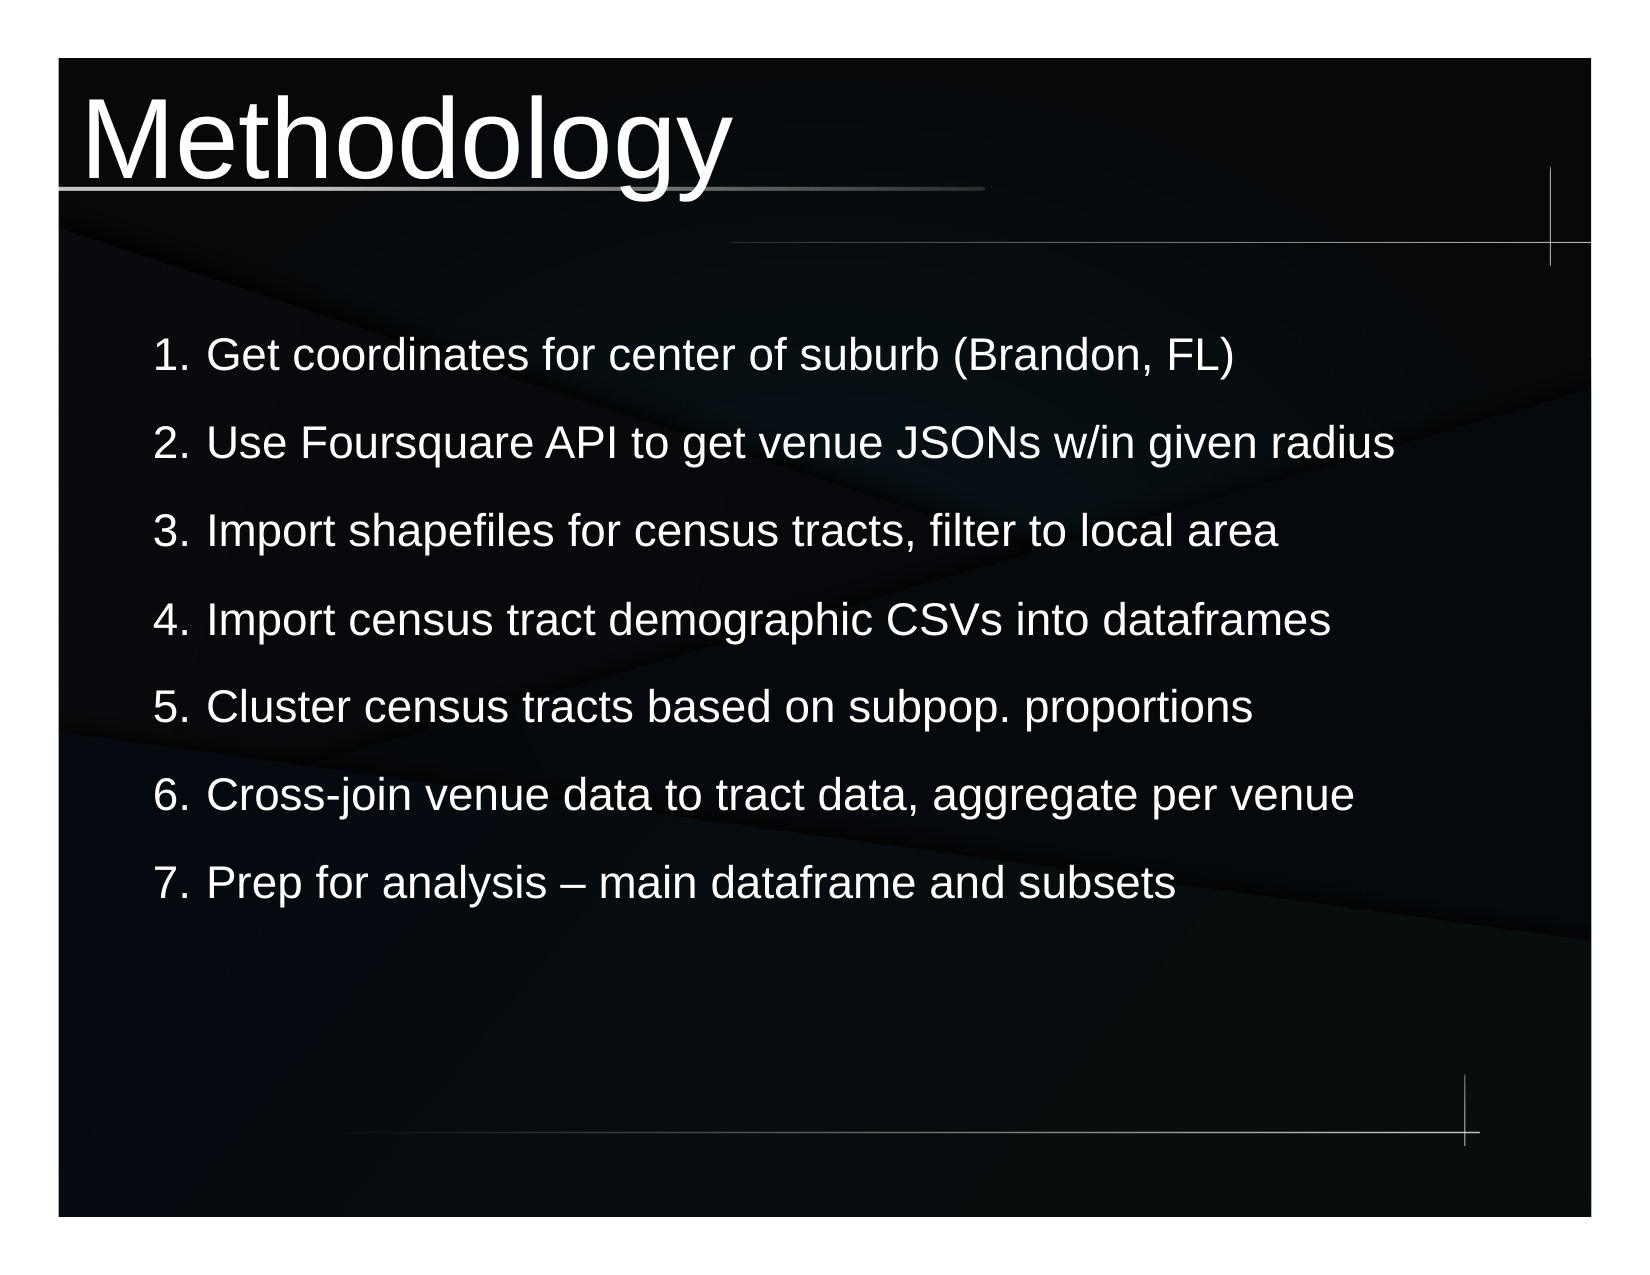

# Methodology
Get coordinates for center of suburb (Brandon, FL)
Use Foursquare API to get venue JSONs w/in given radius
Import shapefiles for census tracts, filter to local area
Import census tract demographic CSVs into dataframes
Cluster census tracts based on subpop. proportions
Cross-join venue data to tract data, aggregate per venue
Prep for analysis – main dataframe and subsets